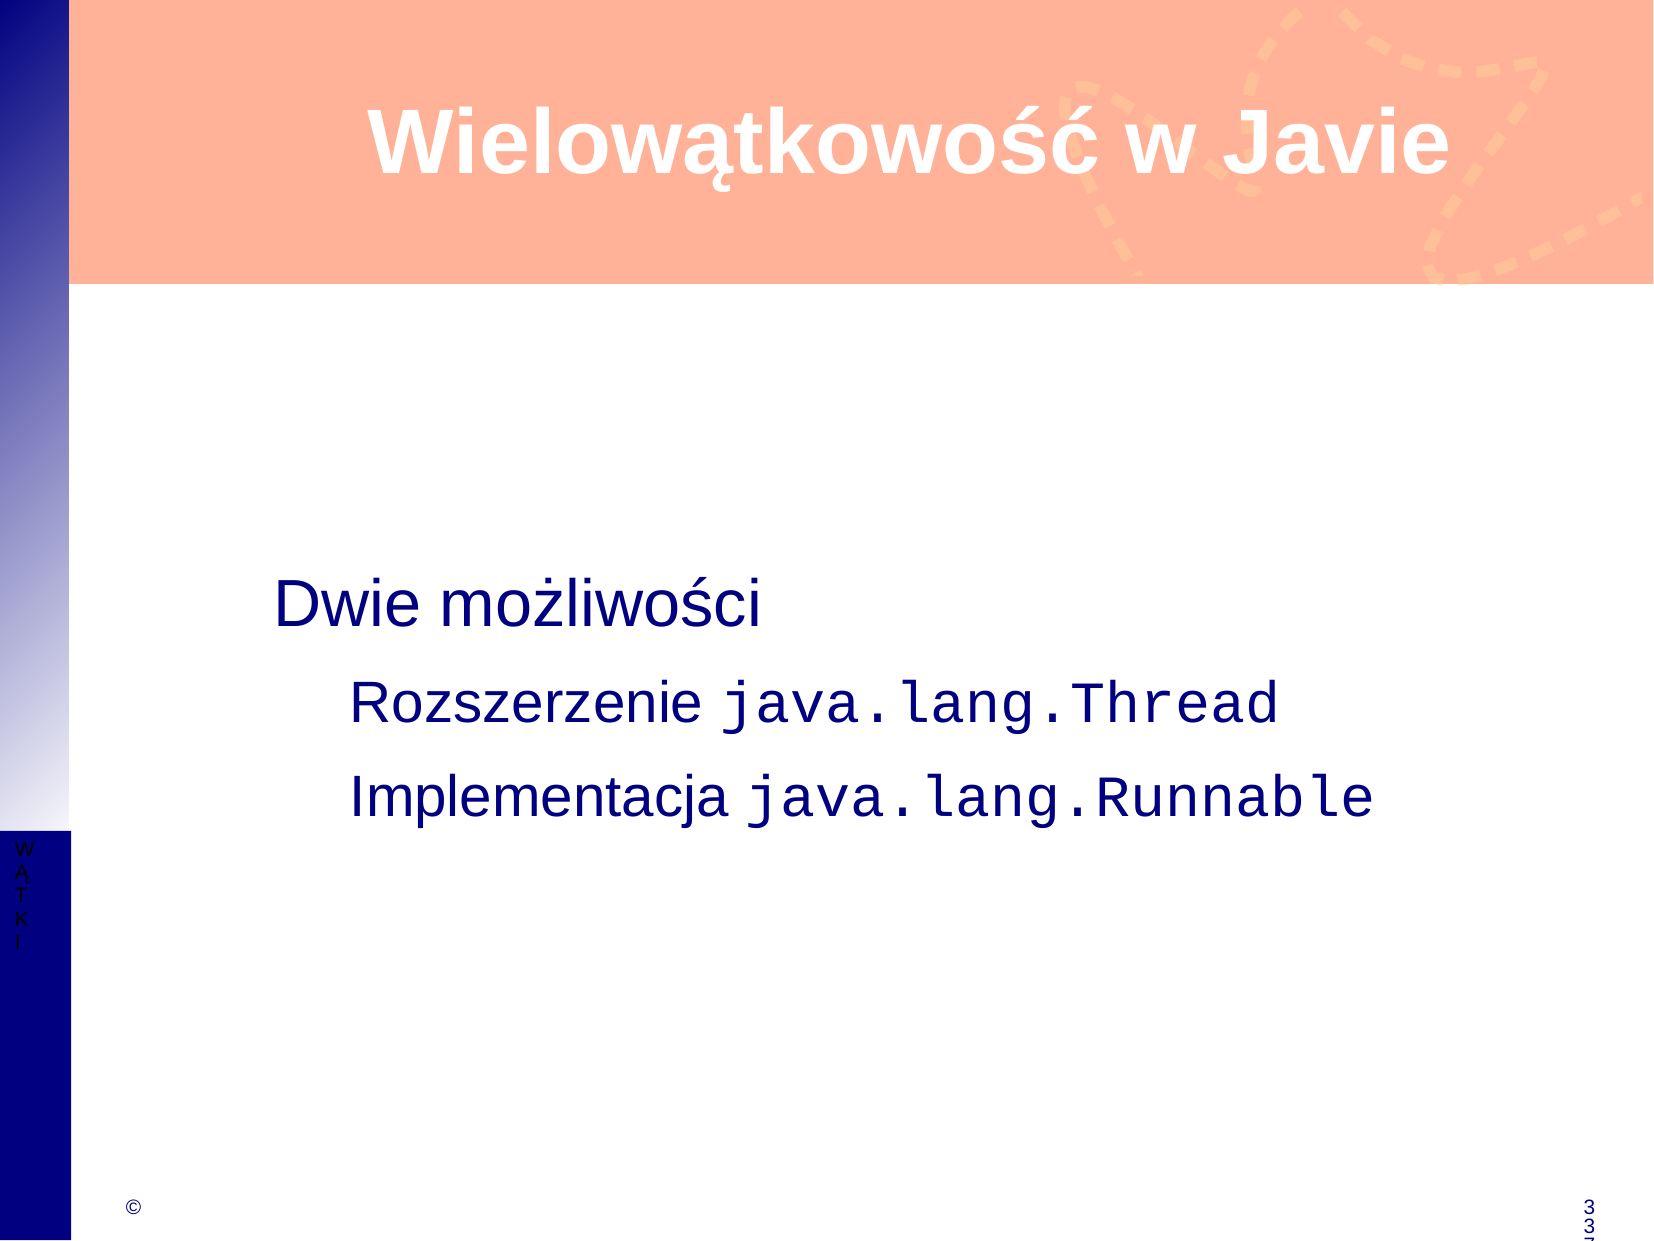

Wielowątkowość w Javie
# Dwie możliwości
Rozszerzenie java.lang.Thread
Implementacja java.lang.Runnable
W
Ą
T
K
I